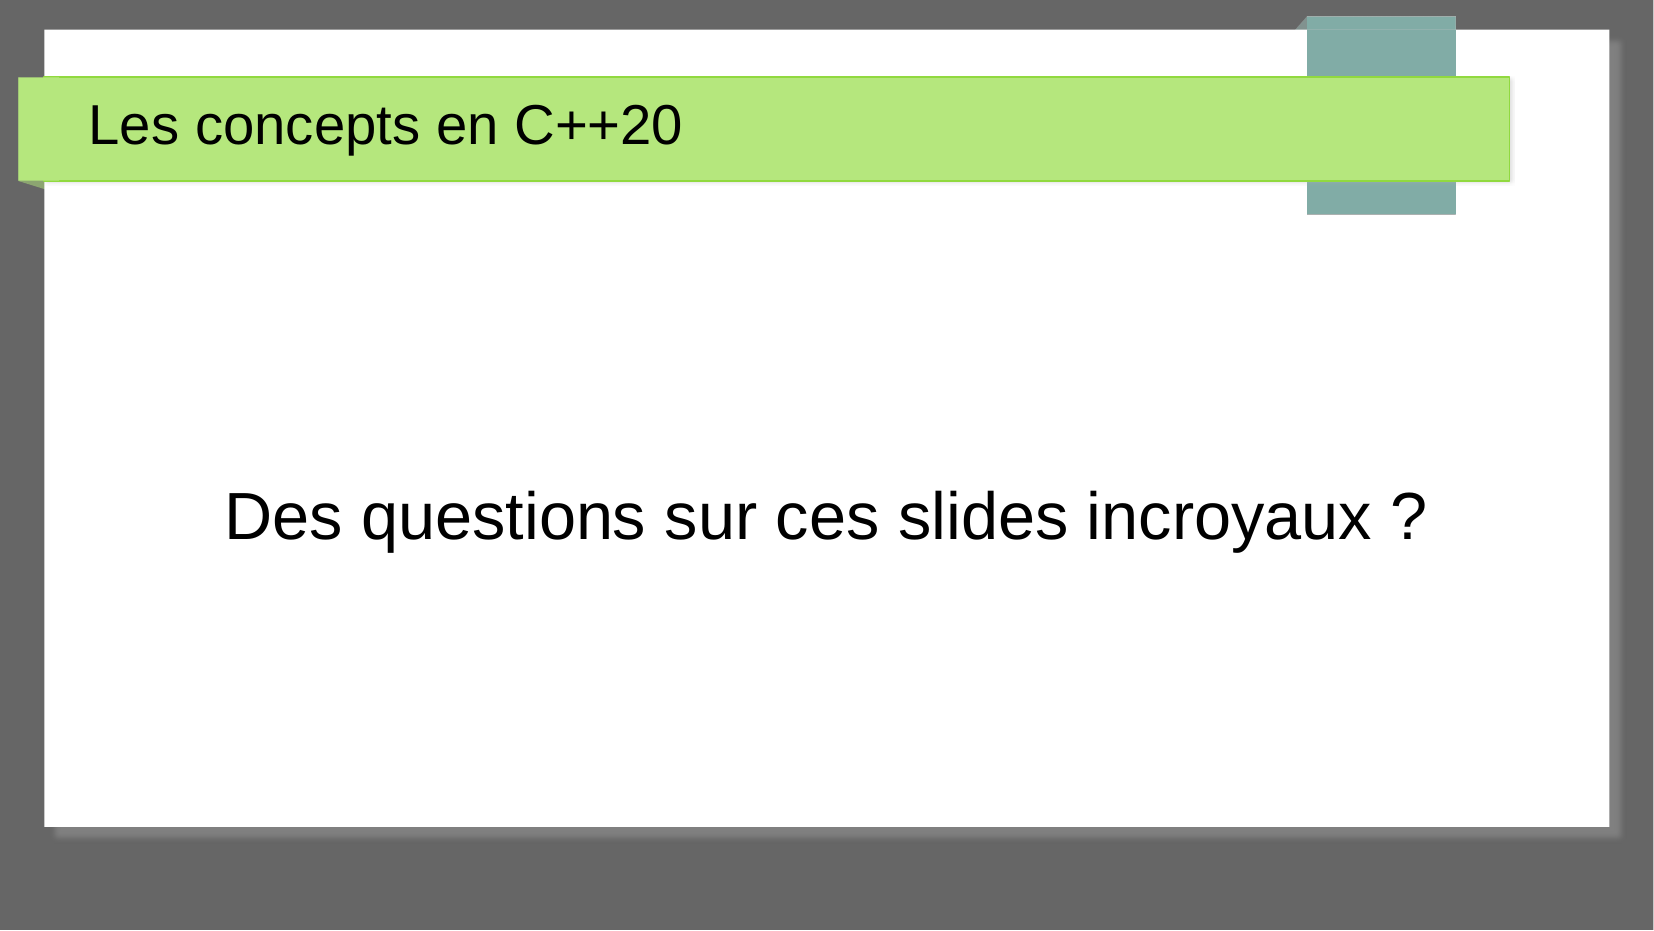

# Les concepts en C++20
Des questions sur ces slides incroyaux ?